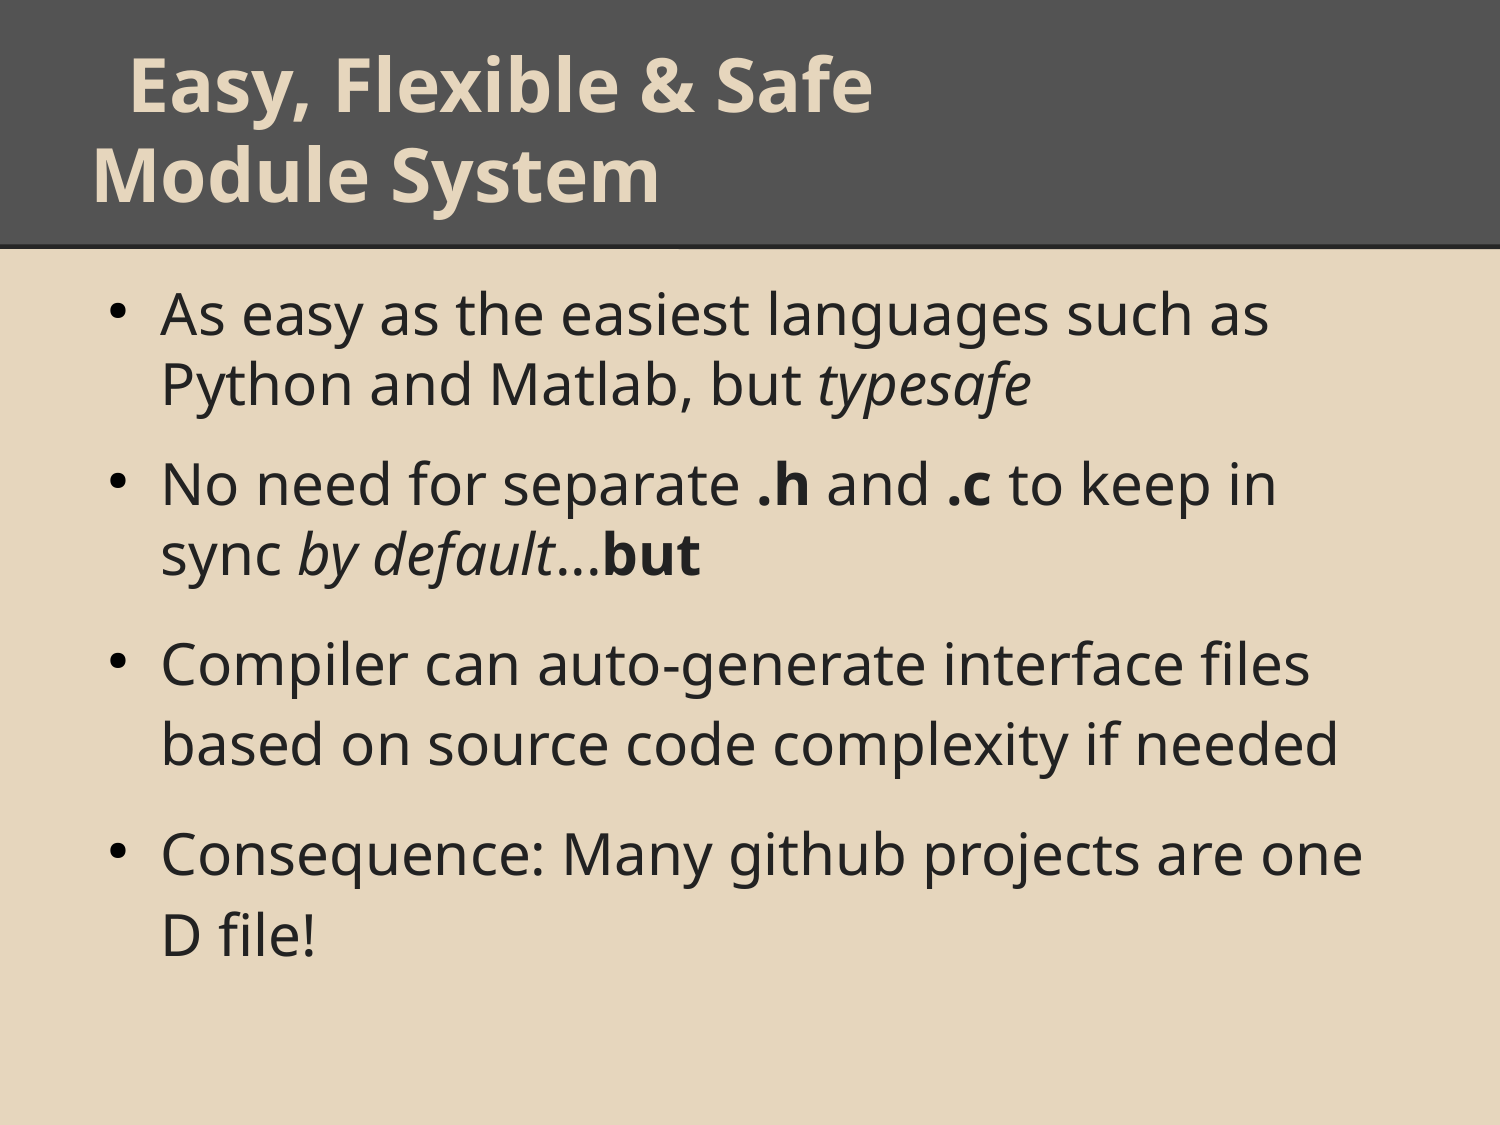

# Easy, Flexible & Safe Module System
As easy as the easiest languages such as Python and Matlab, but typesafe
No need for separate .h and .c to keep in sync by default...but
Compiler can auto-generate interface files based on source code complexity if needed
Consequence: Many github projects are one D file!